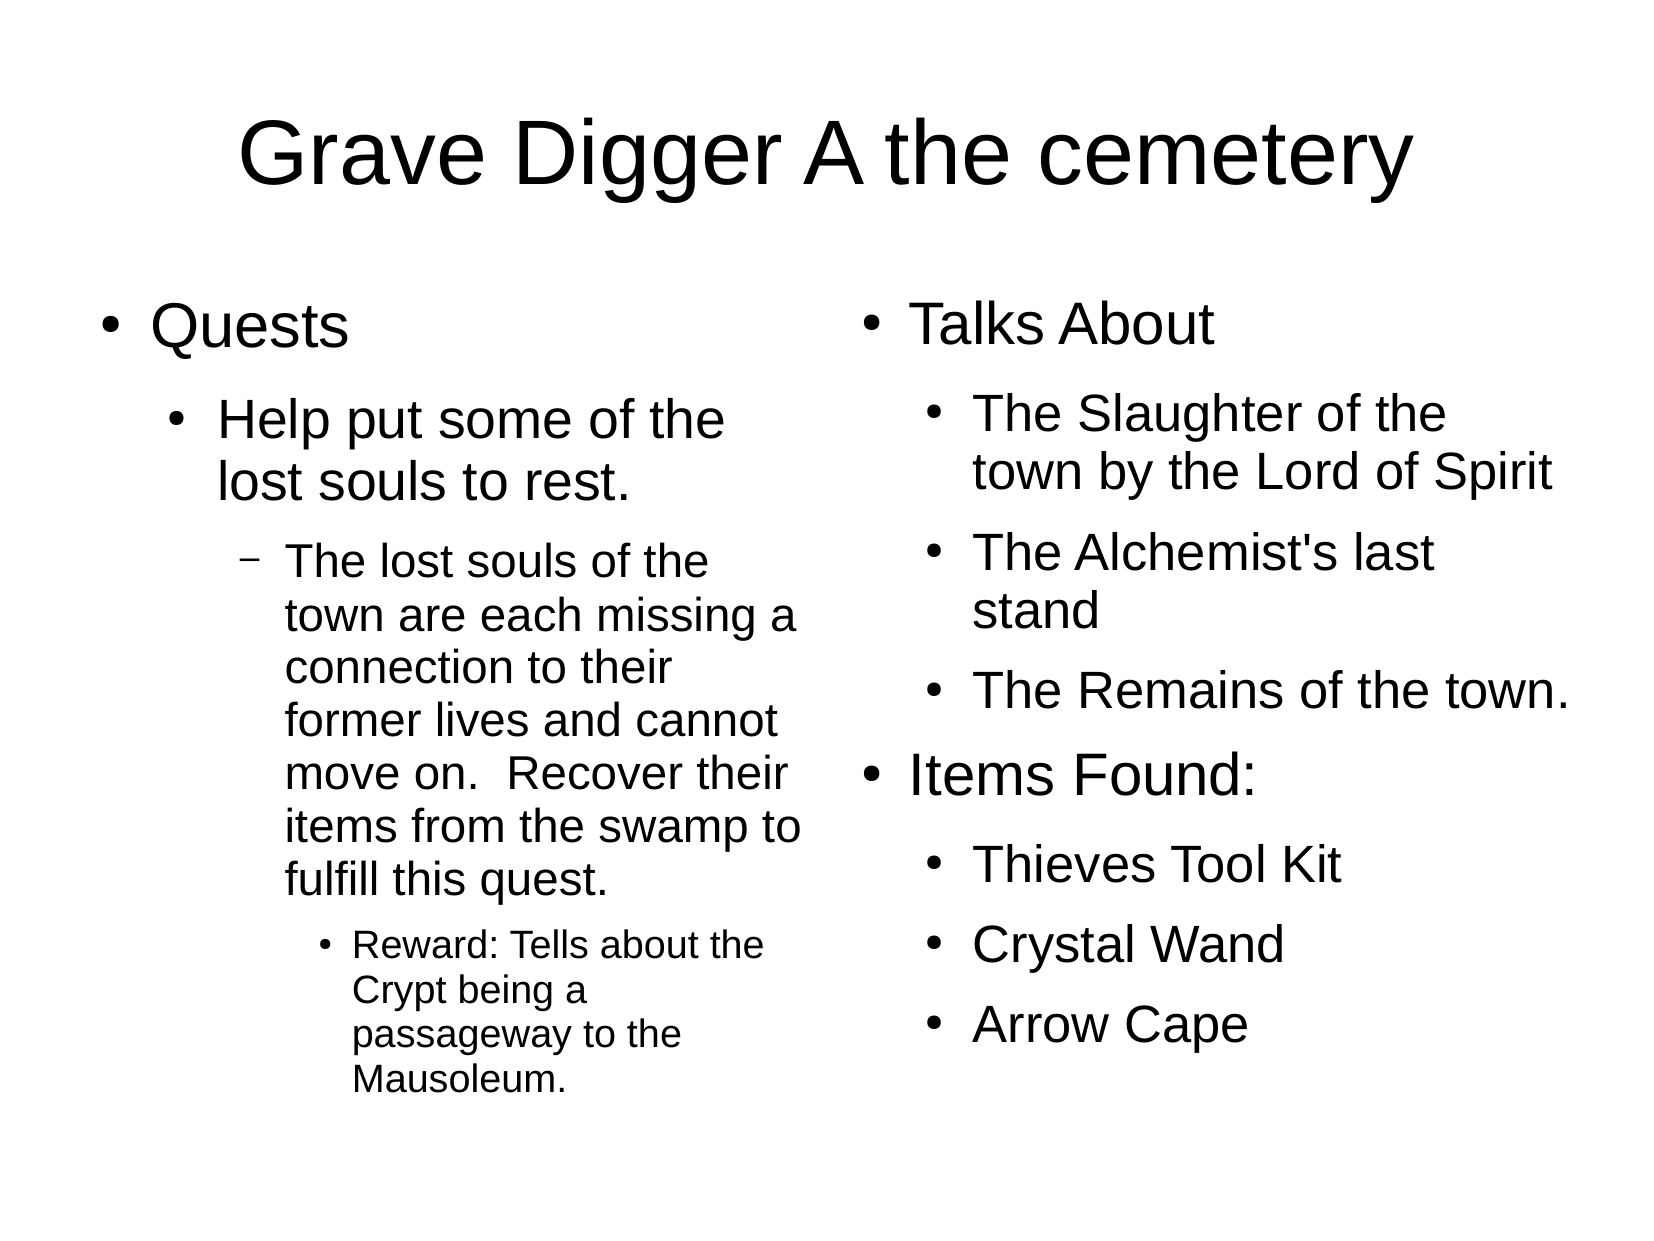

# Grave Digger A the cemetery
Quests
Help put some of the lost souls to rest.
The lost souls of the town are each missing a connection to their former lives and cannot move on. Recover their items from the swamp to fulfill this quest.
Reward: Tells about the Crypt being a passageway to the Mausoleum.
Talks About
The Slaughter of the town by the Lord of Spirit
The Alchemist's last stand
The Remains of the town.
Items Found:
Thieves Tool Kit
Crystal Wand
Arrow Cape